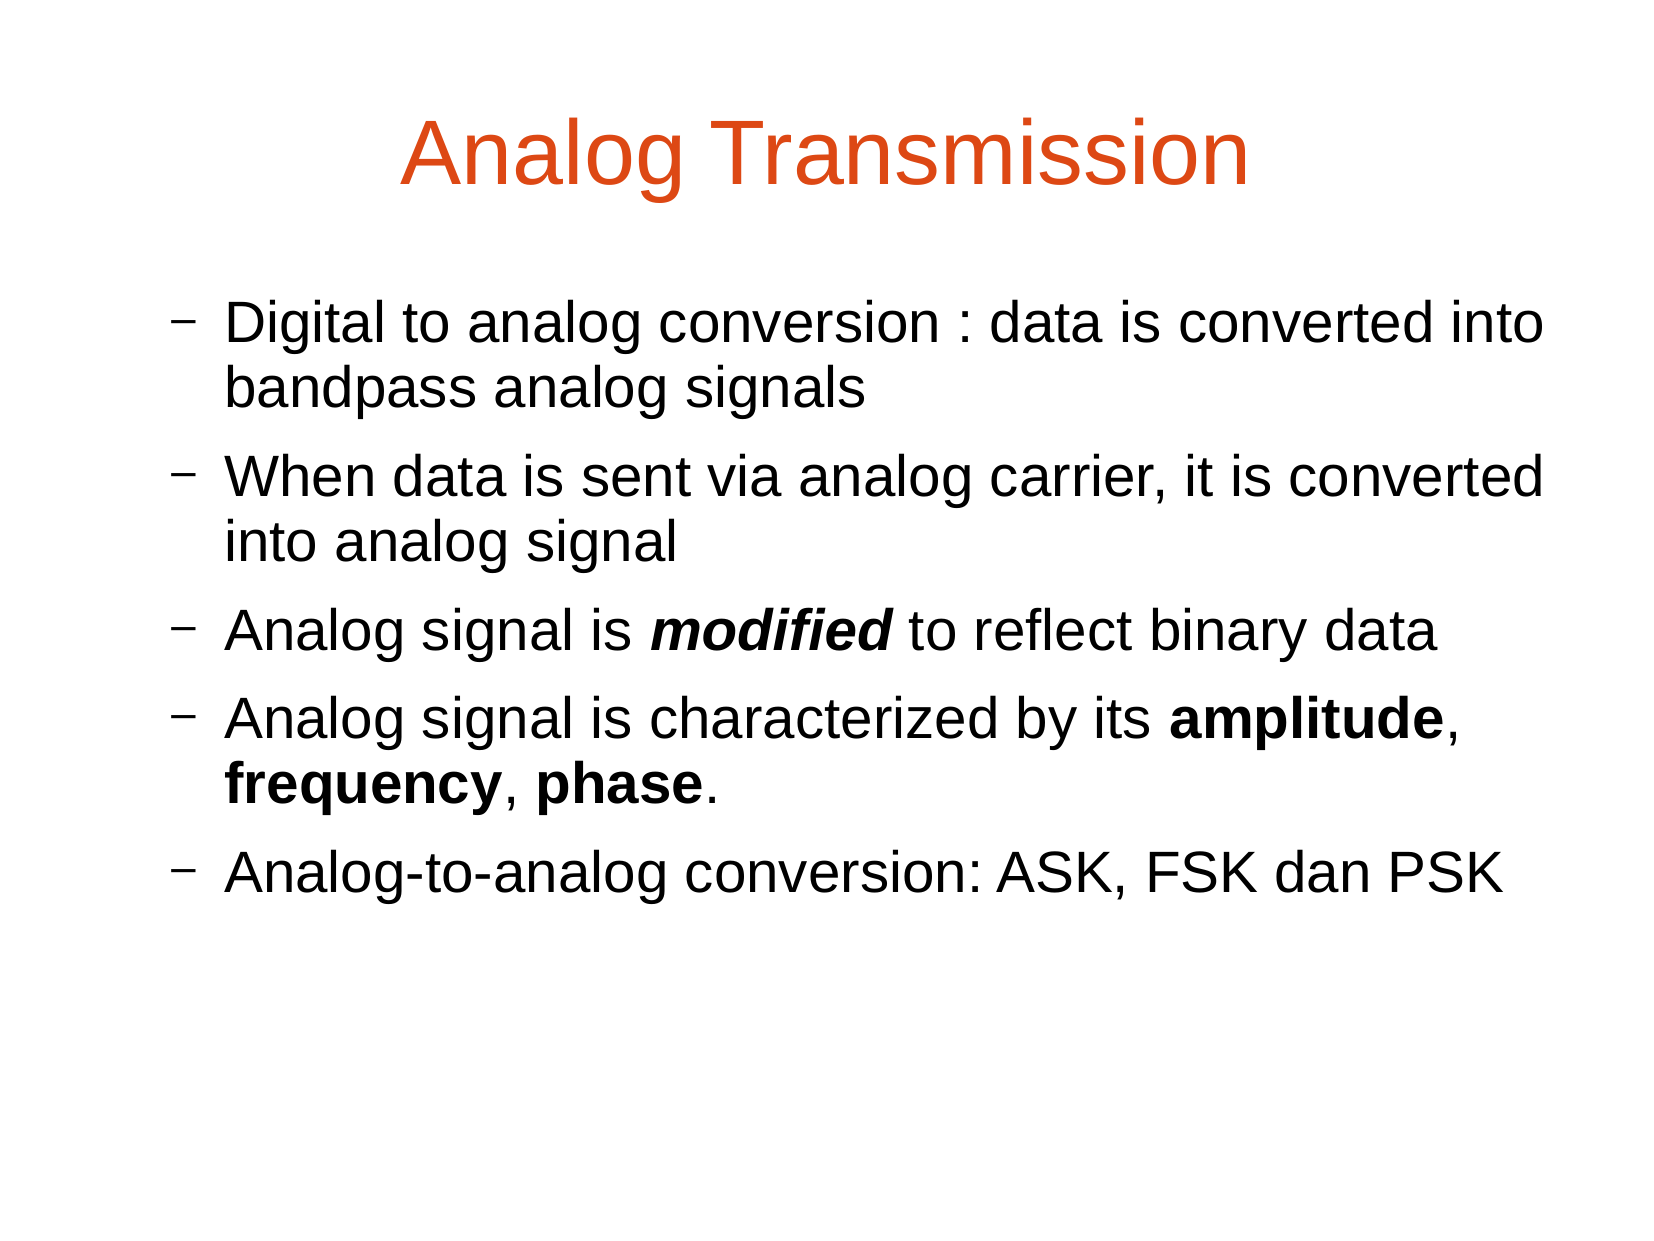

# Analog Transmission
Digital to analog conversion : data is converted into bandpass analog signals
When data is sent via analog carrier, it is converted into analog signal
Analog signal is modified to reflect binary data
Analog signal is characterized by its amplitude, frequency, phase.
Analog-to-analog conversion: ASK, FSK dan PSK